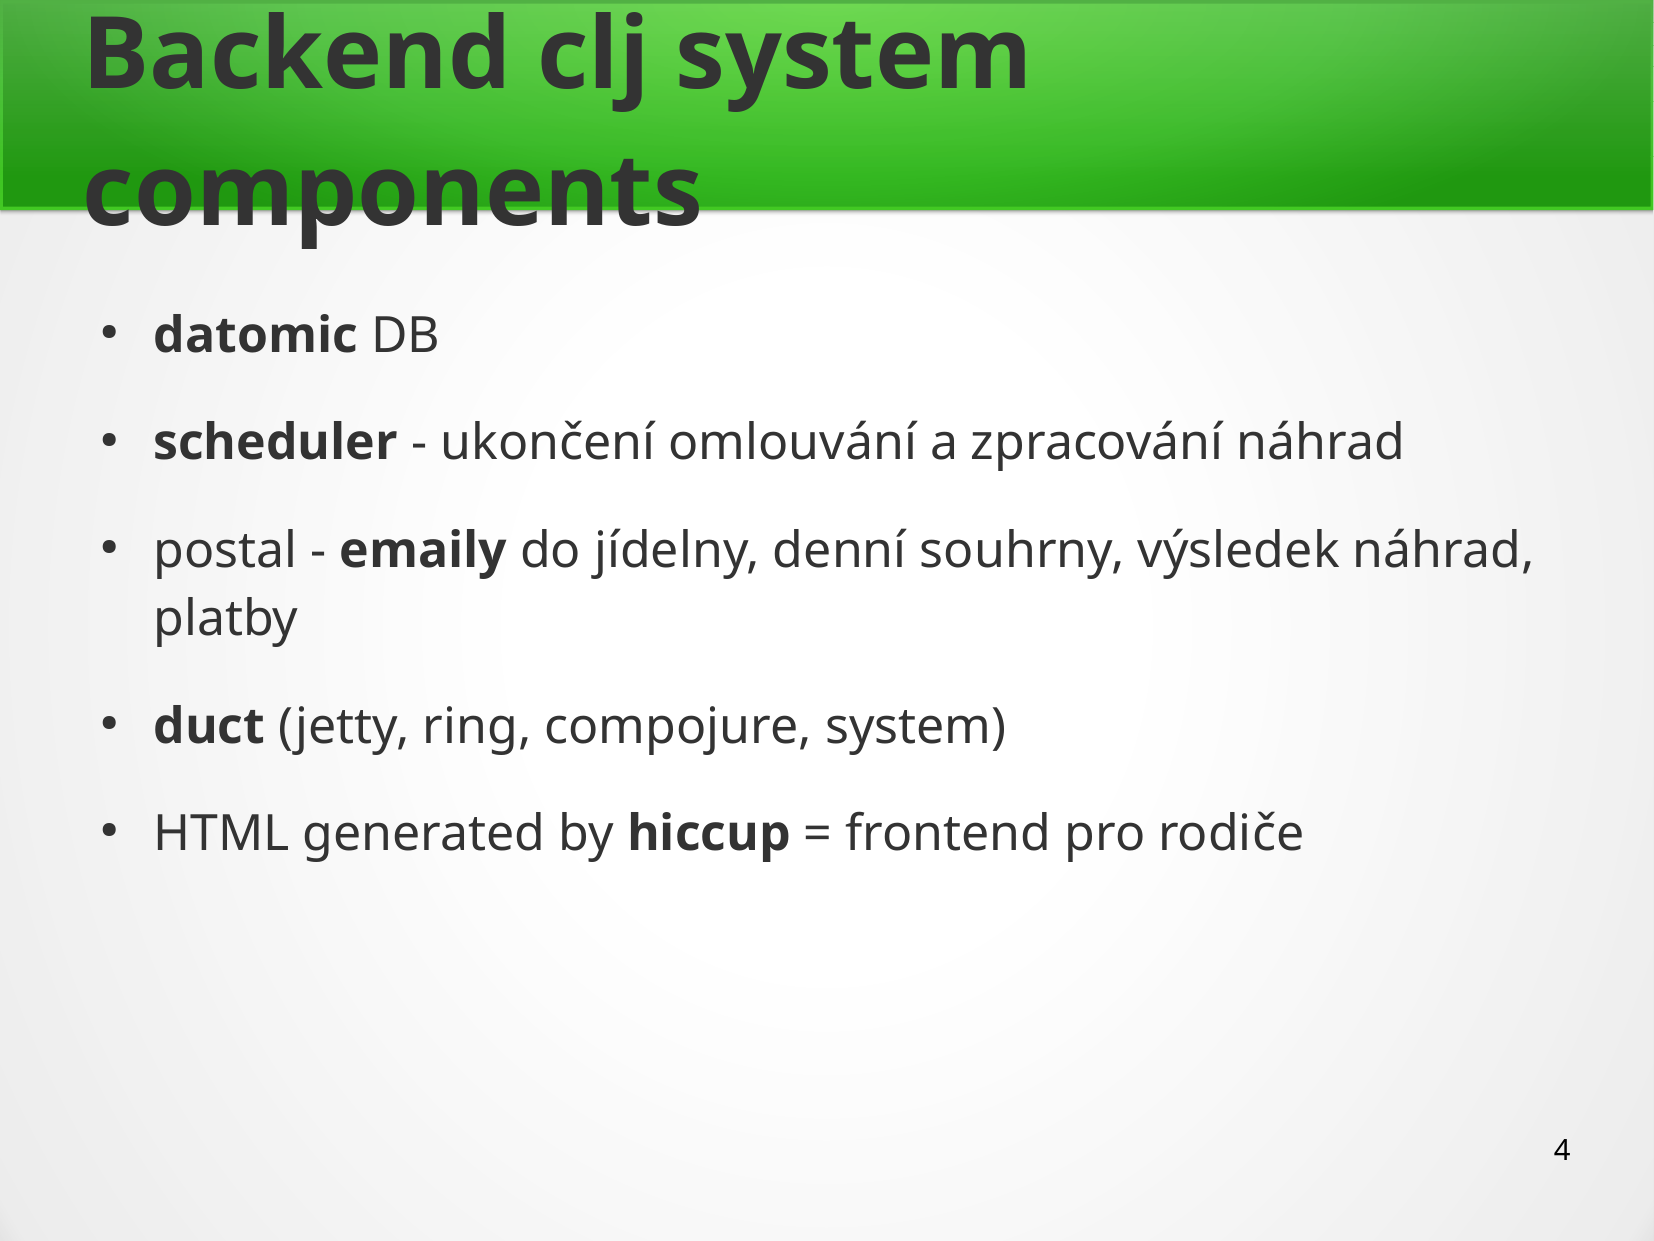

# Backend clj system components
datomic DB
scheduler - ukončení omlouvání a zpracování náhrad
postal - emaily do jídelny, denní souhrny, výsledek náhrad, platby
duct (jetty, ring, compojure, system)
HTML generated by hiccup = frontend pro rodiče
4